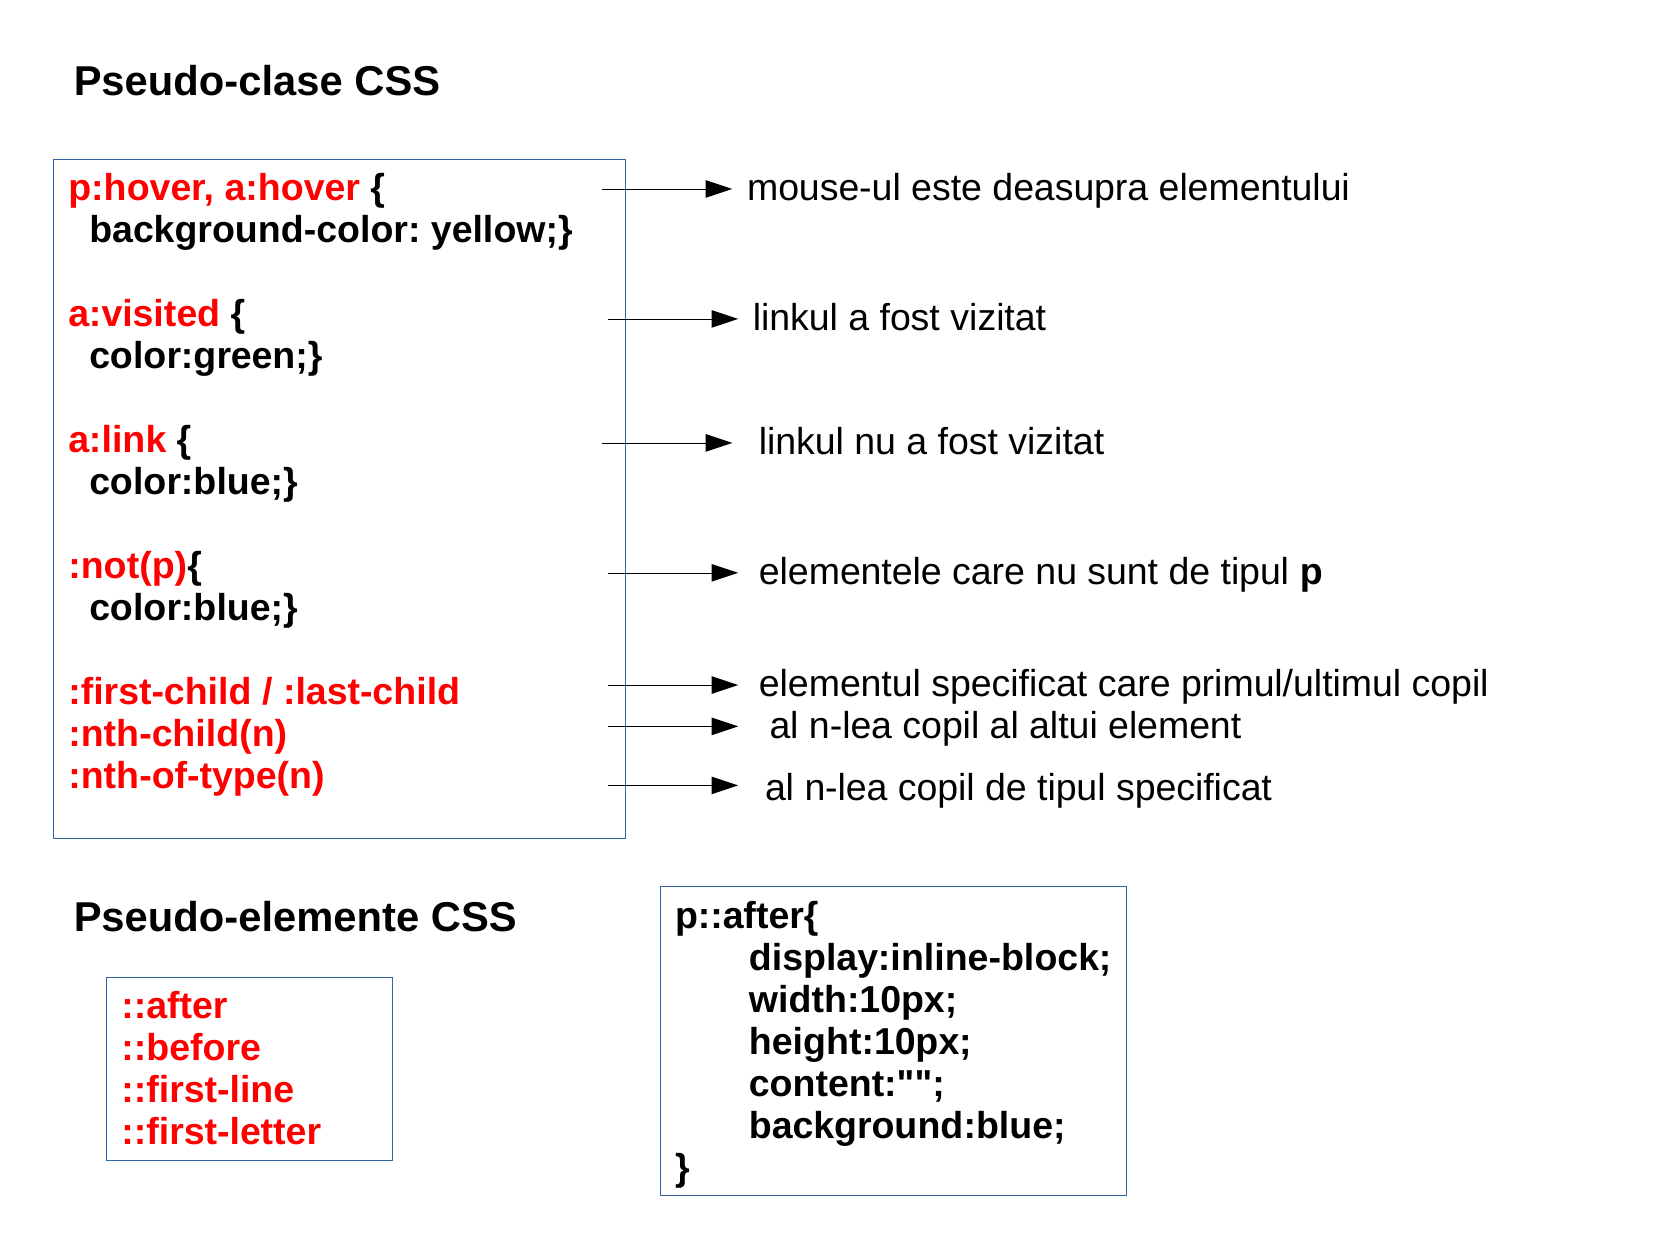

Pseudo-clase CSS
p:hover, a:hover {
 background-color: yellow;}
a:visited {
 color:green;}
a:link {
 color:blue;}
:not(p){
 color:blue;}
:first-child / :last-child
:nth-child(n)
:nth-of-type(n)
mouse-ul este deasupra elementului
linkul a fost vizitat
linkul nu a fost vizitat
elementele care nu sunt de tipul p
elementul specificat care primul/ultimul copil
 al n-lea copil al altui element
 al n-lea copil de tipul specificat
Pseudo-elemente CSS
p::after{
	display:inline-block;
	width:10px;
	height:10px;
	content:"";
	background:blue;
}
::after
::before
::first-line
::first-letter